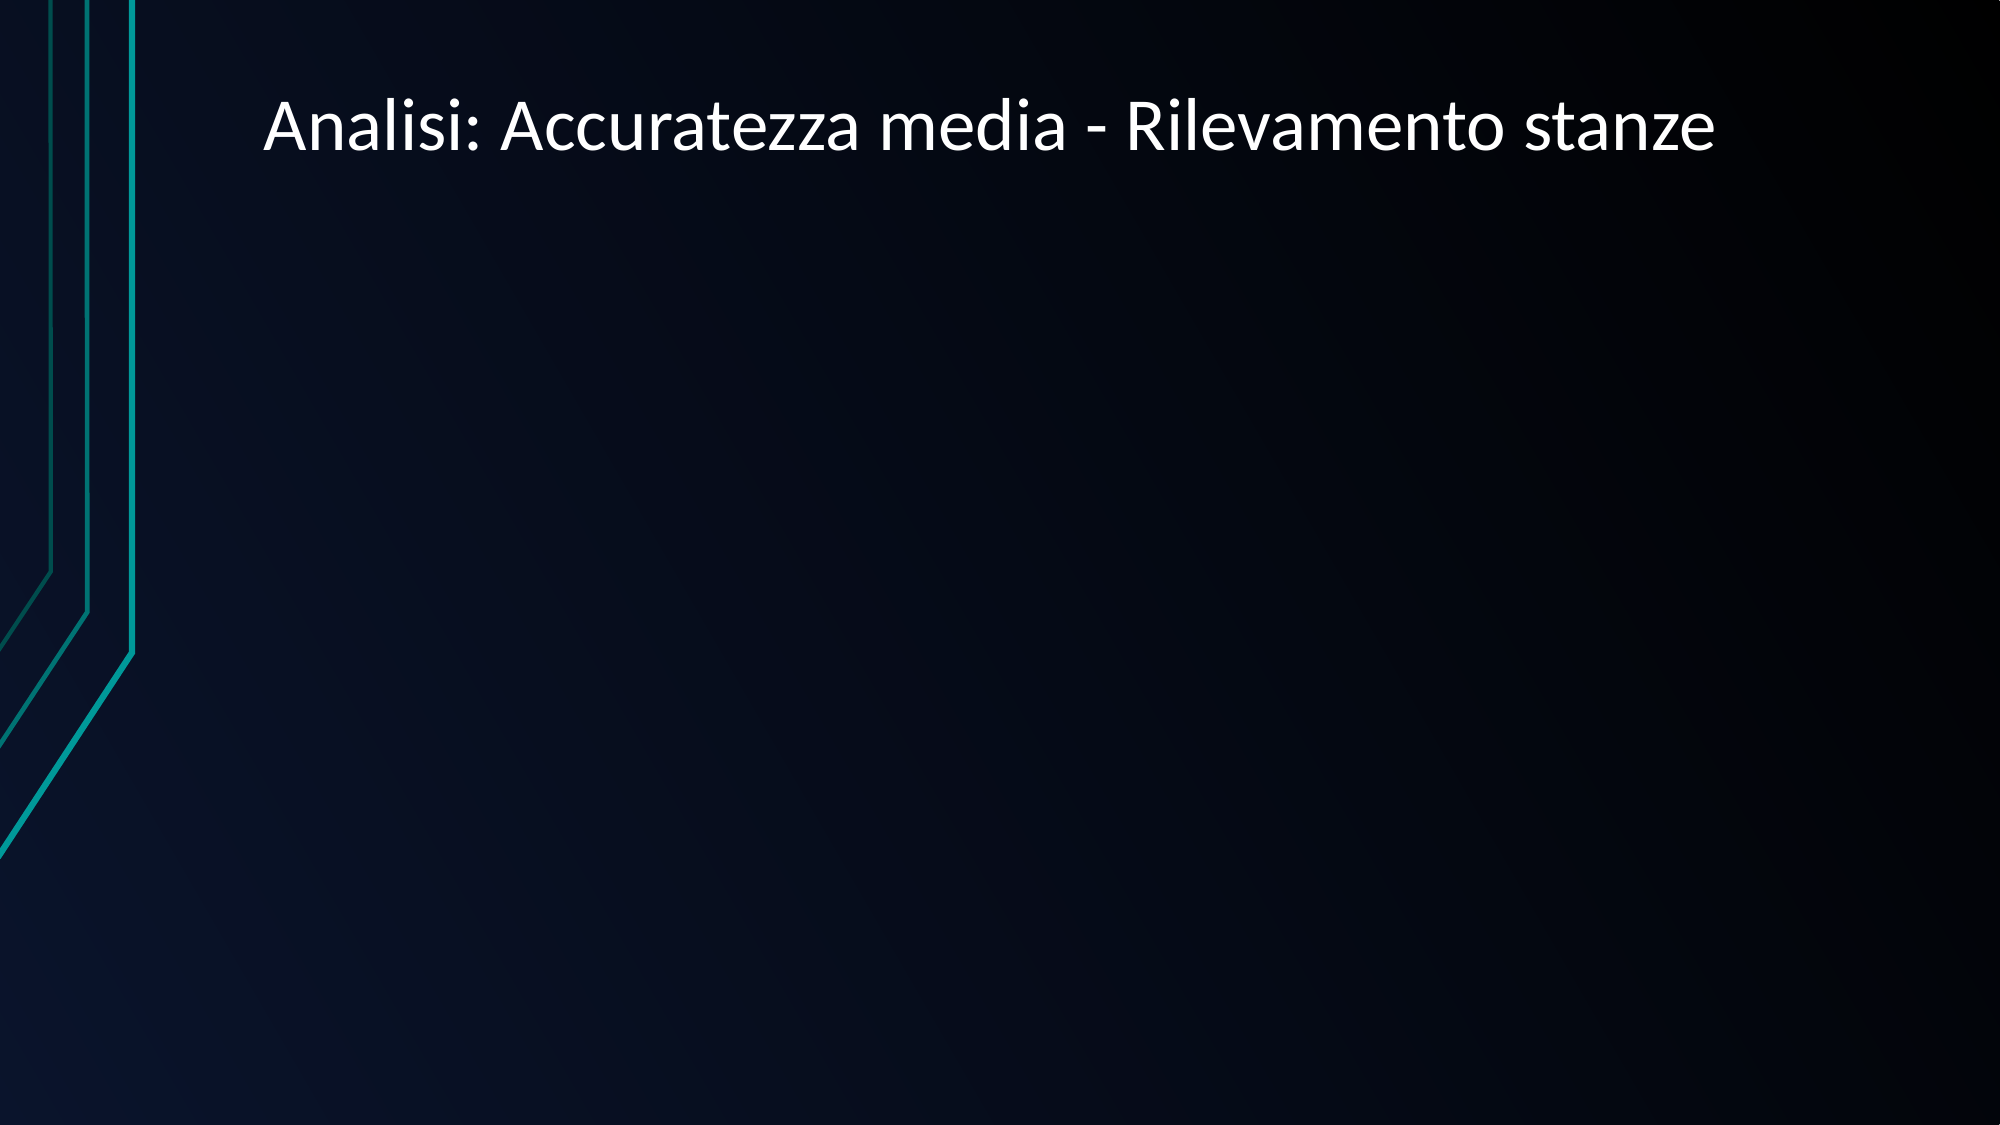

Analisi: Accuratezza media - Rilevamento stanze
#